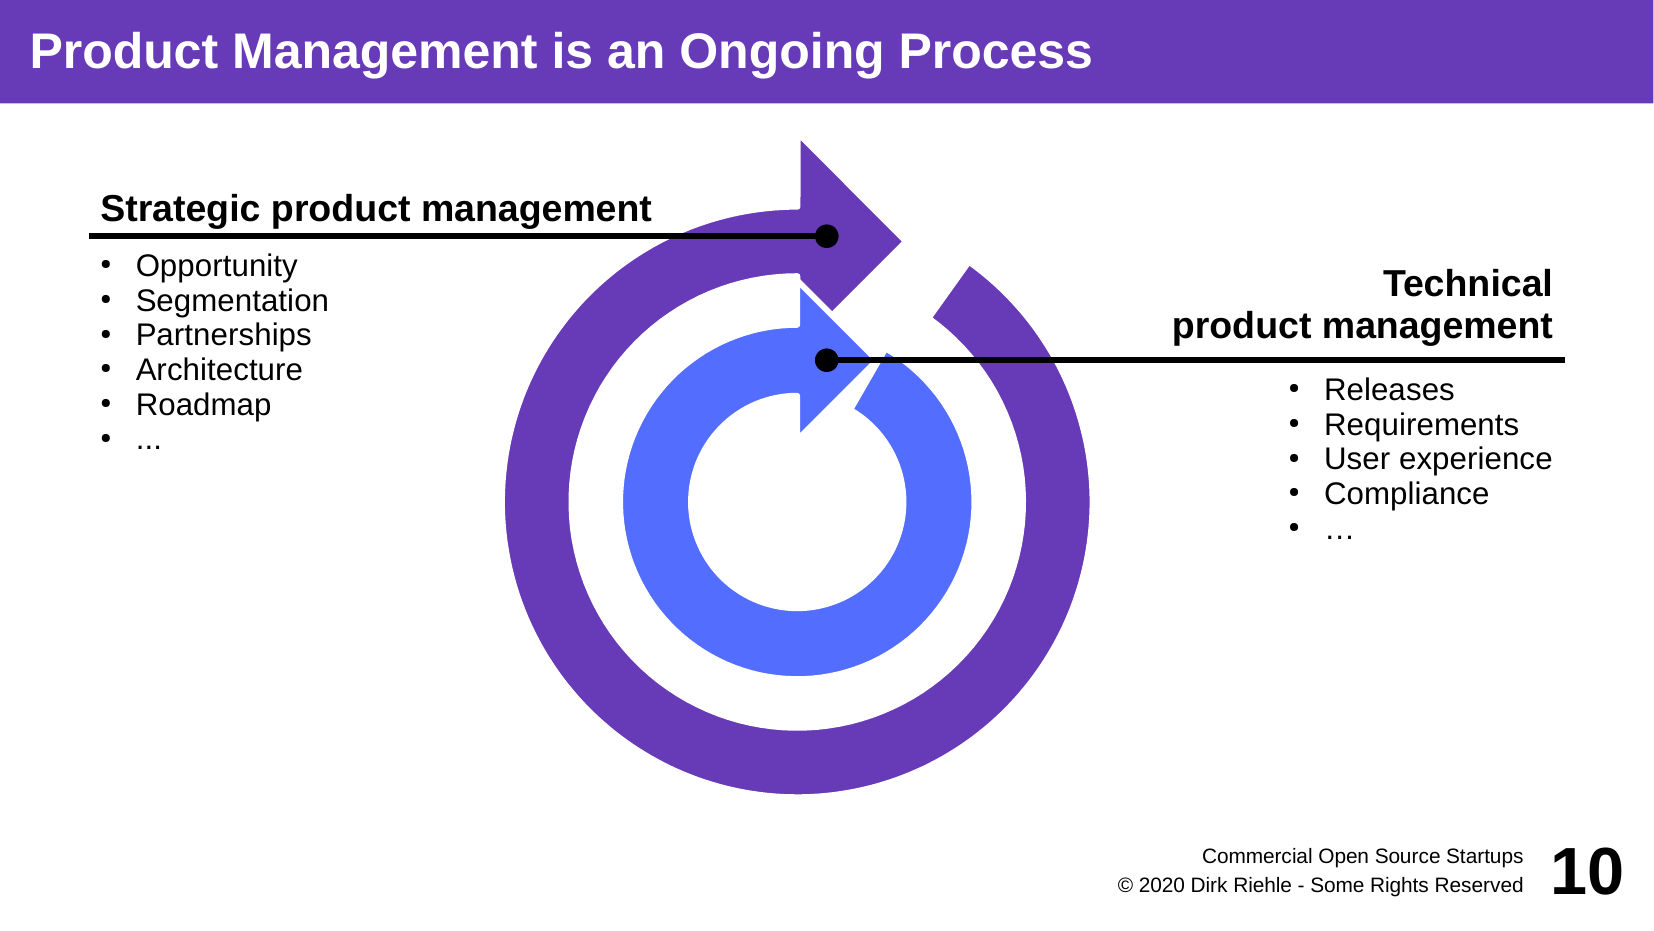

# Product Management is an Ongoing Process
Strategic product management
Technical
product management
Opportunity
Segmentation
Partnerships
Architecture
Roadmap
...
Releases
Requirements
User experience
Compliance
…
Commercial Open Source Startups
10
© 2020 Dirk Riehle - Some Rights Reserved